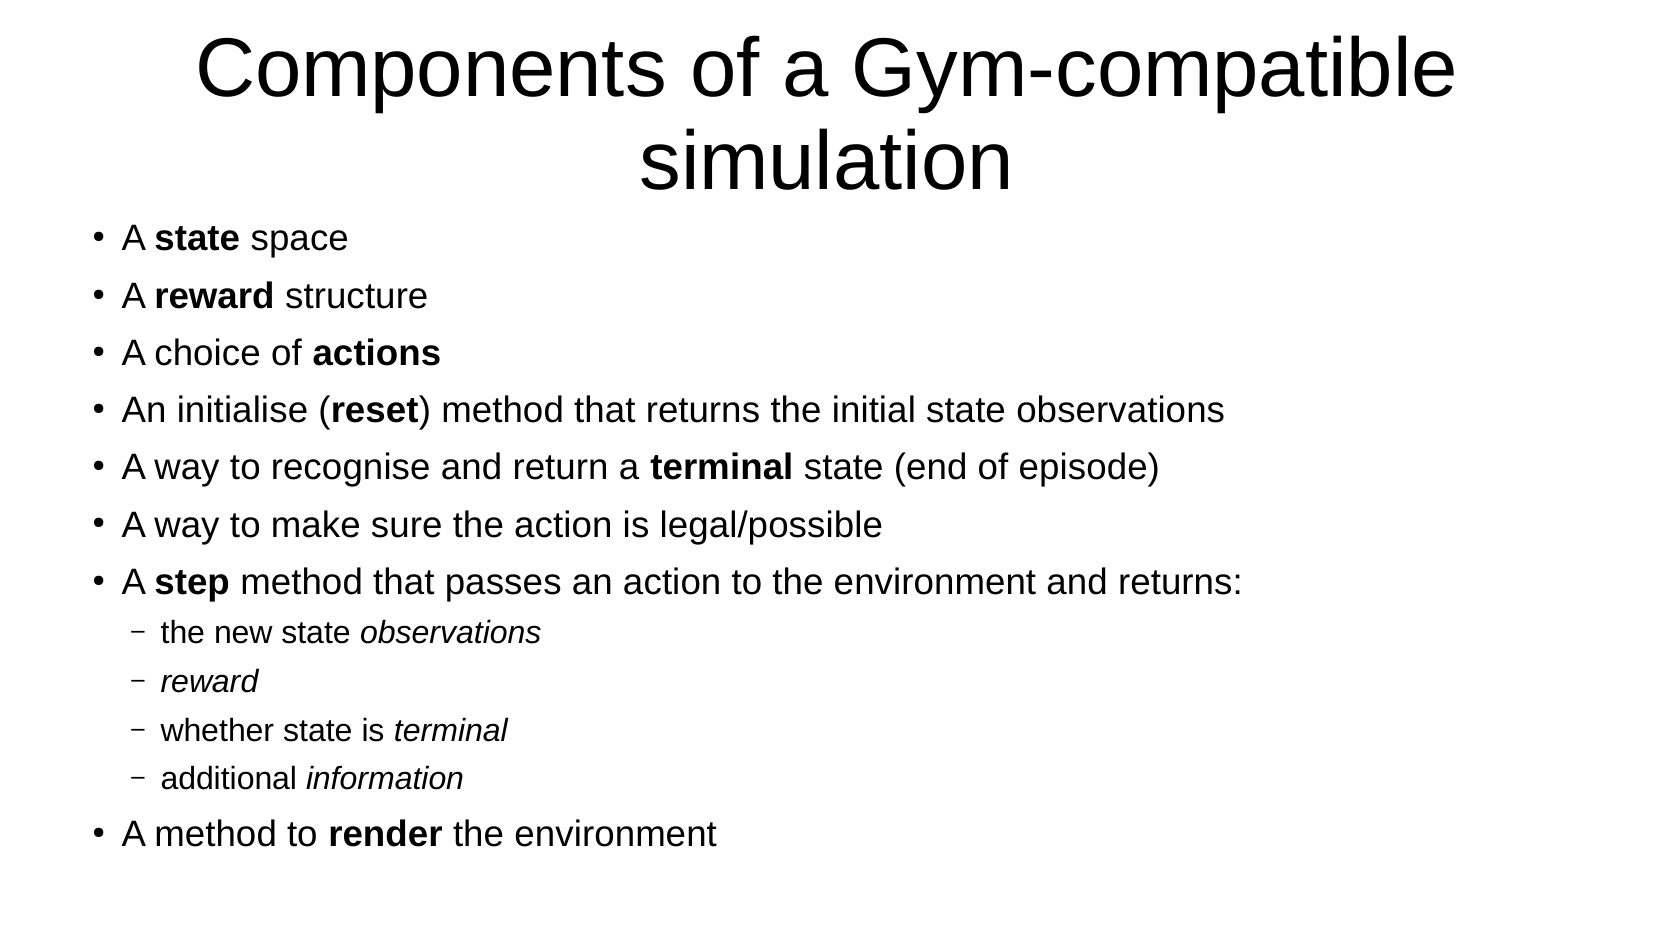

# Components of a Gym-compatible simulation
A state space
A reward structure
A choice of actions
An initialise (reset) method that returns the initial state observations
A way to recognise and return a terminal state (end of episode)
A way to make sure the action is legal/possible
A step method that passes an action to the environment and returns:
the new state observations
reward
whether state is terminal
additional information
A method to render the environment